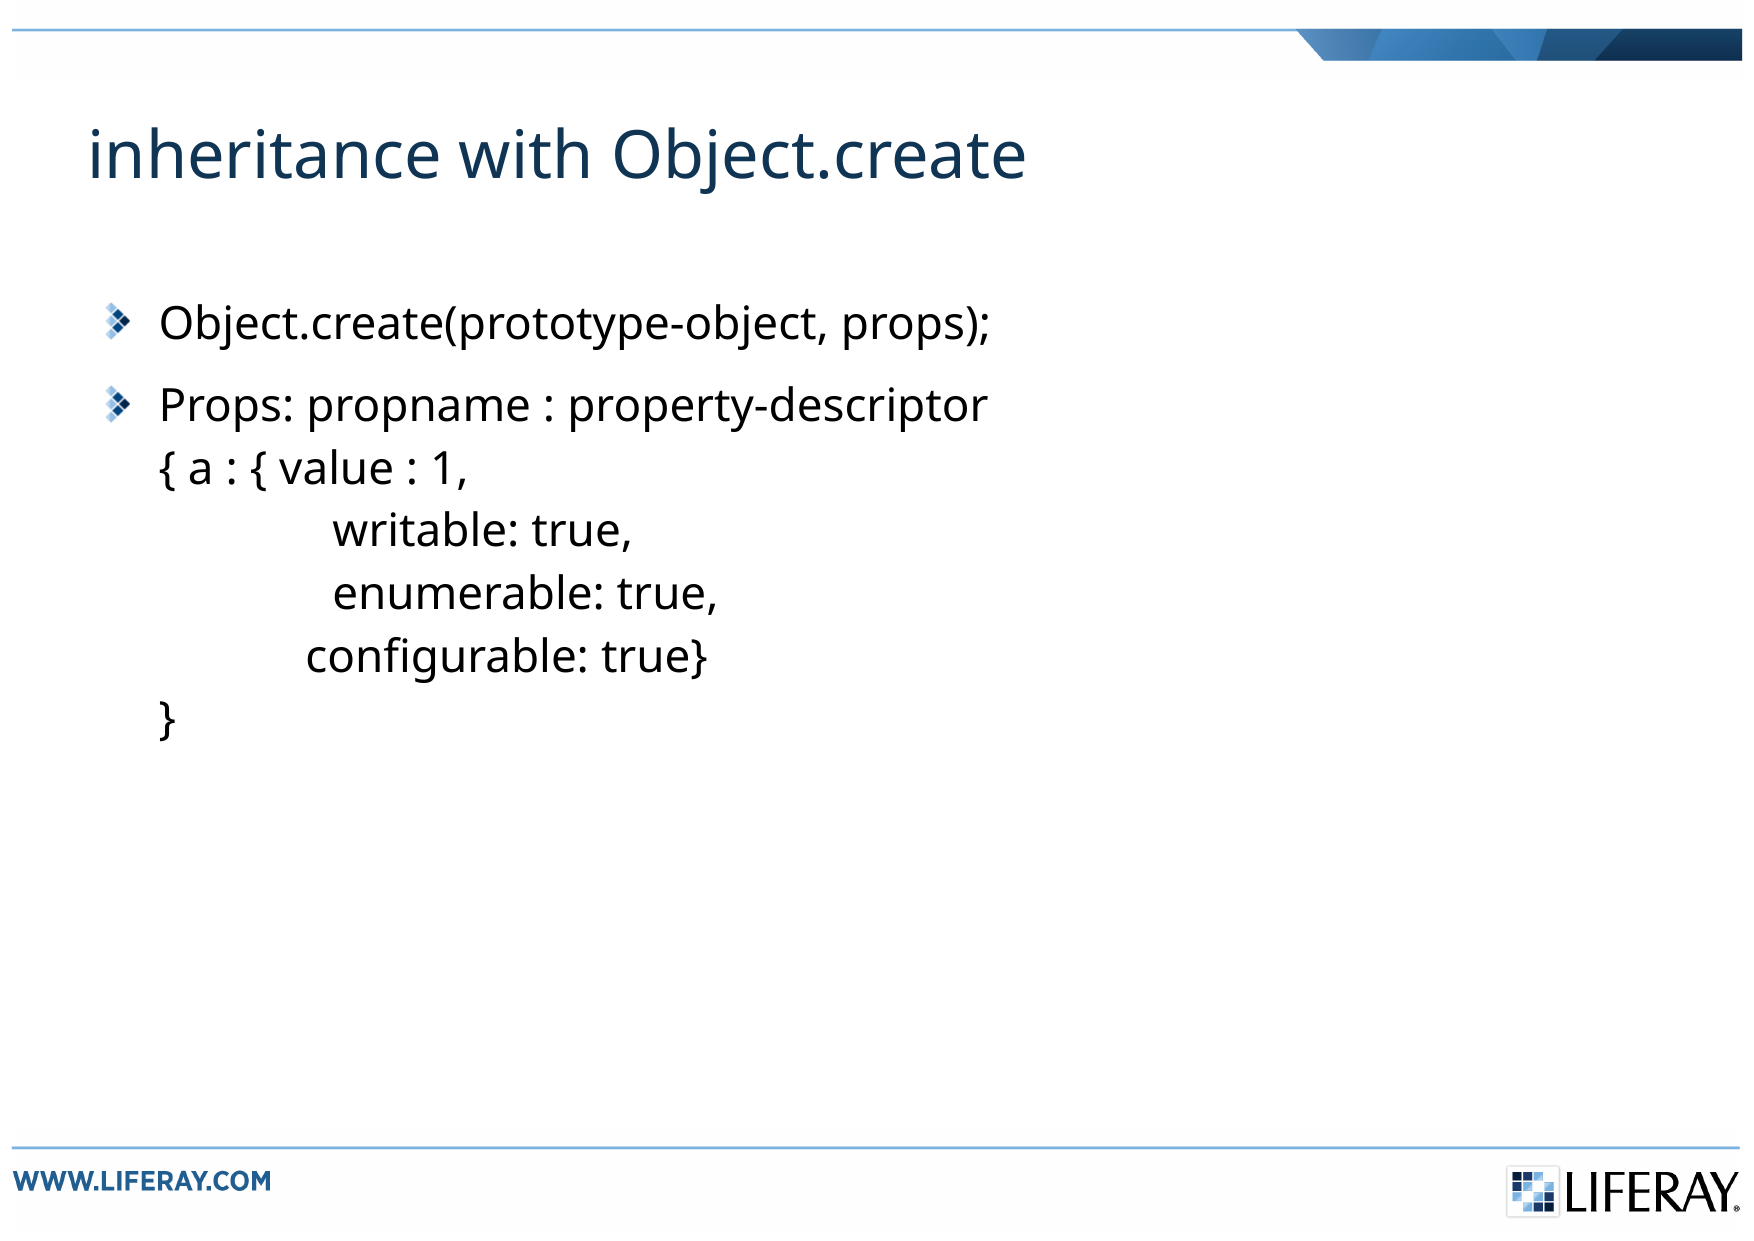

# inheritance with Object.create
Object.create(prototype-object, props);
Props: propname : property-descriptor
{ a : { value : 1,
		 writable: true,
		 enumerable: true,
	 configurable: true}
}